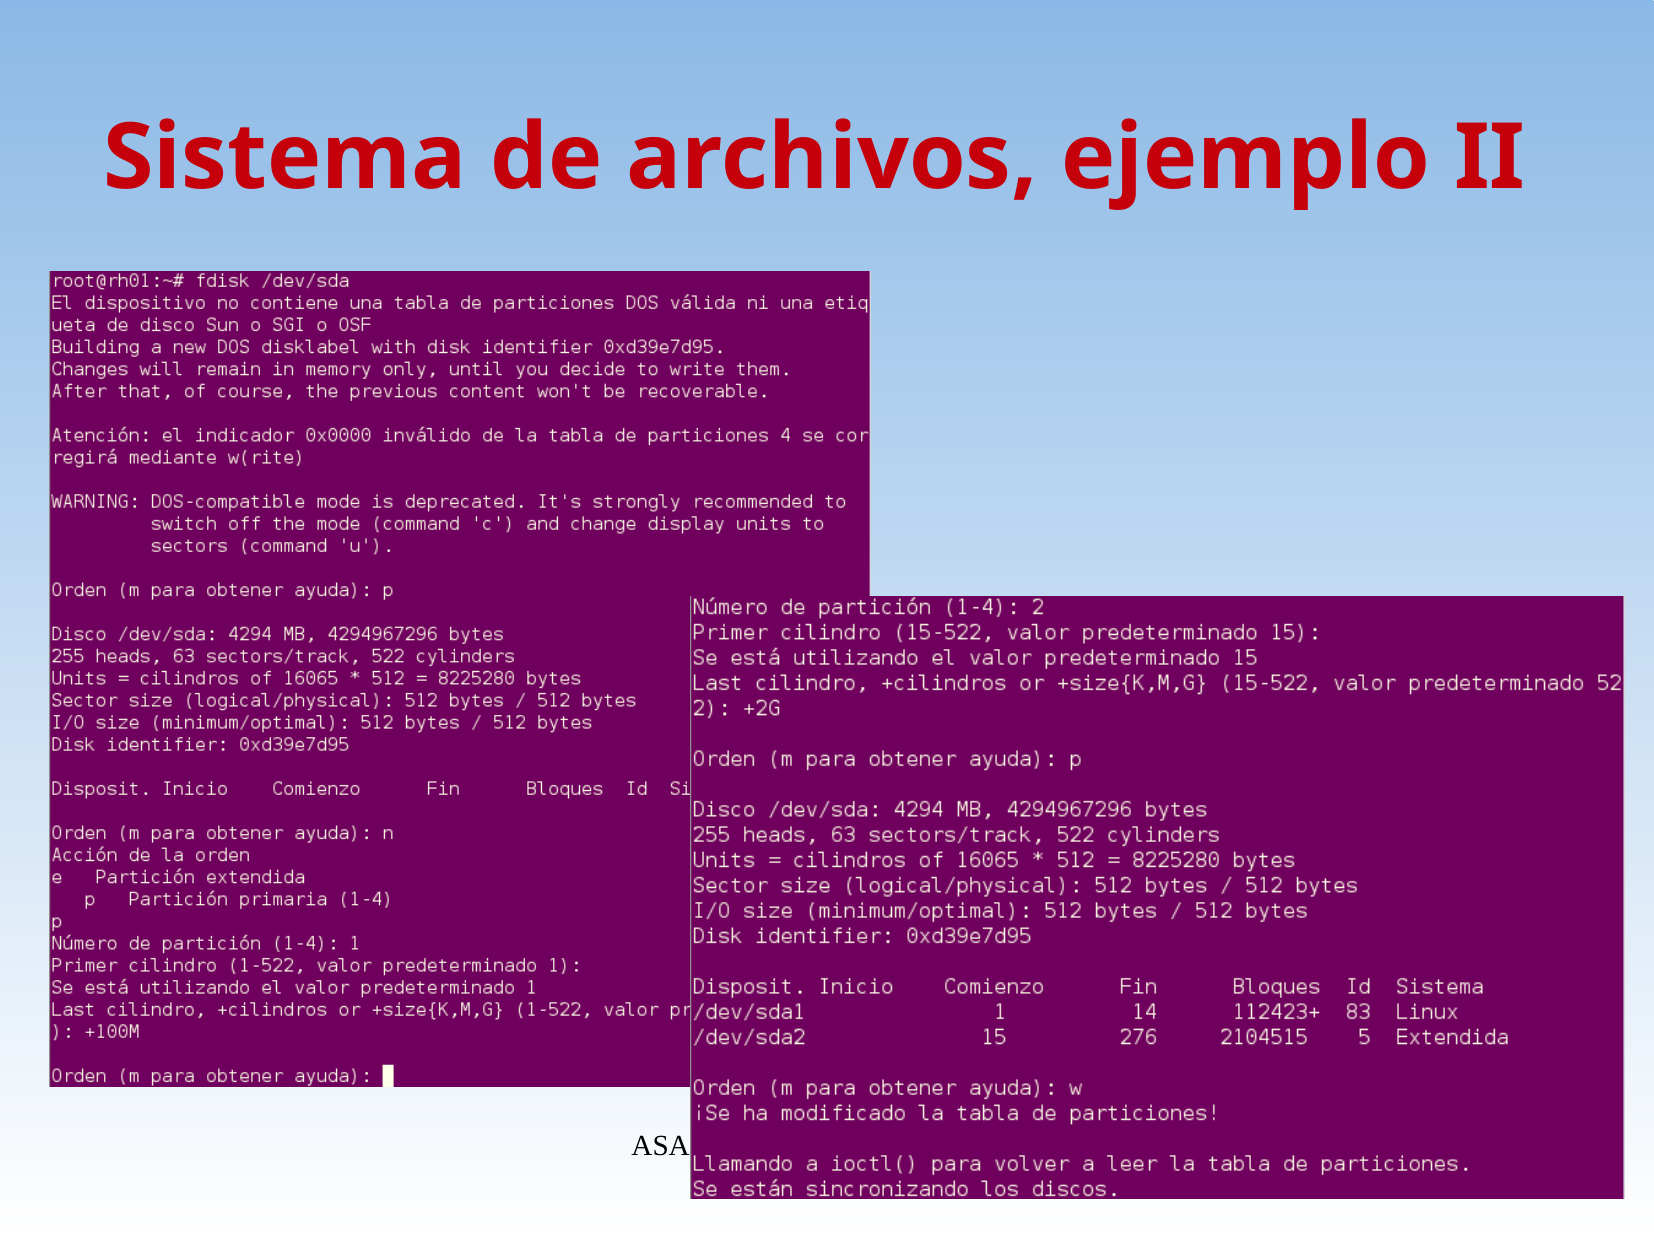

# Sistema de archivos, ejemplo II
ASA 2019 - Ing. Miriam Lechner
15